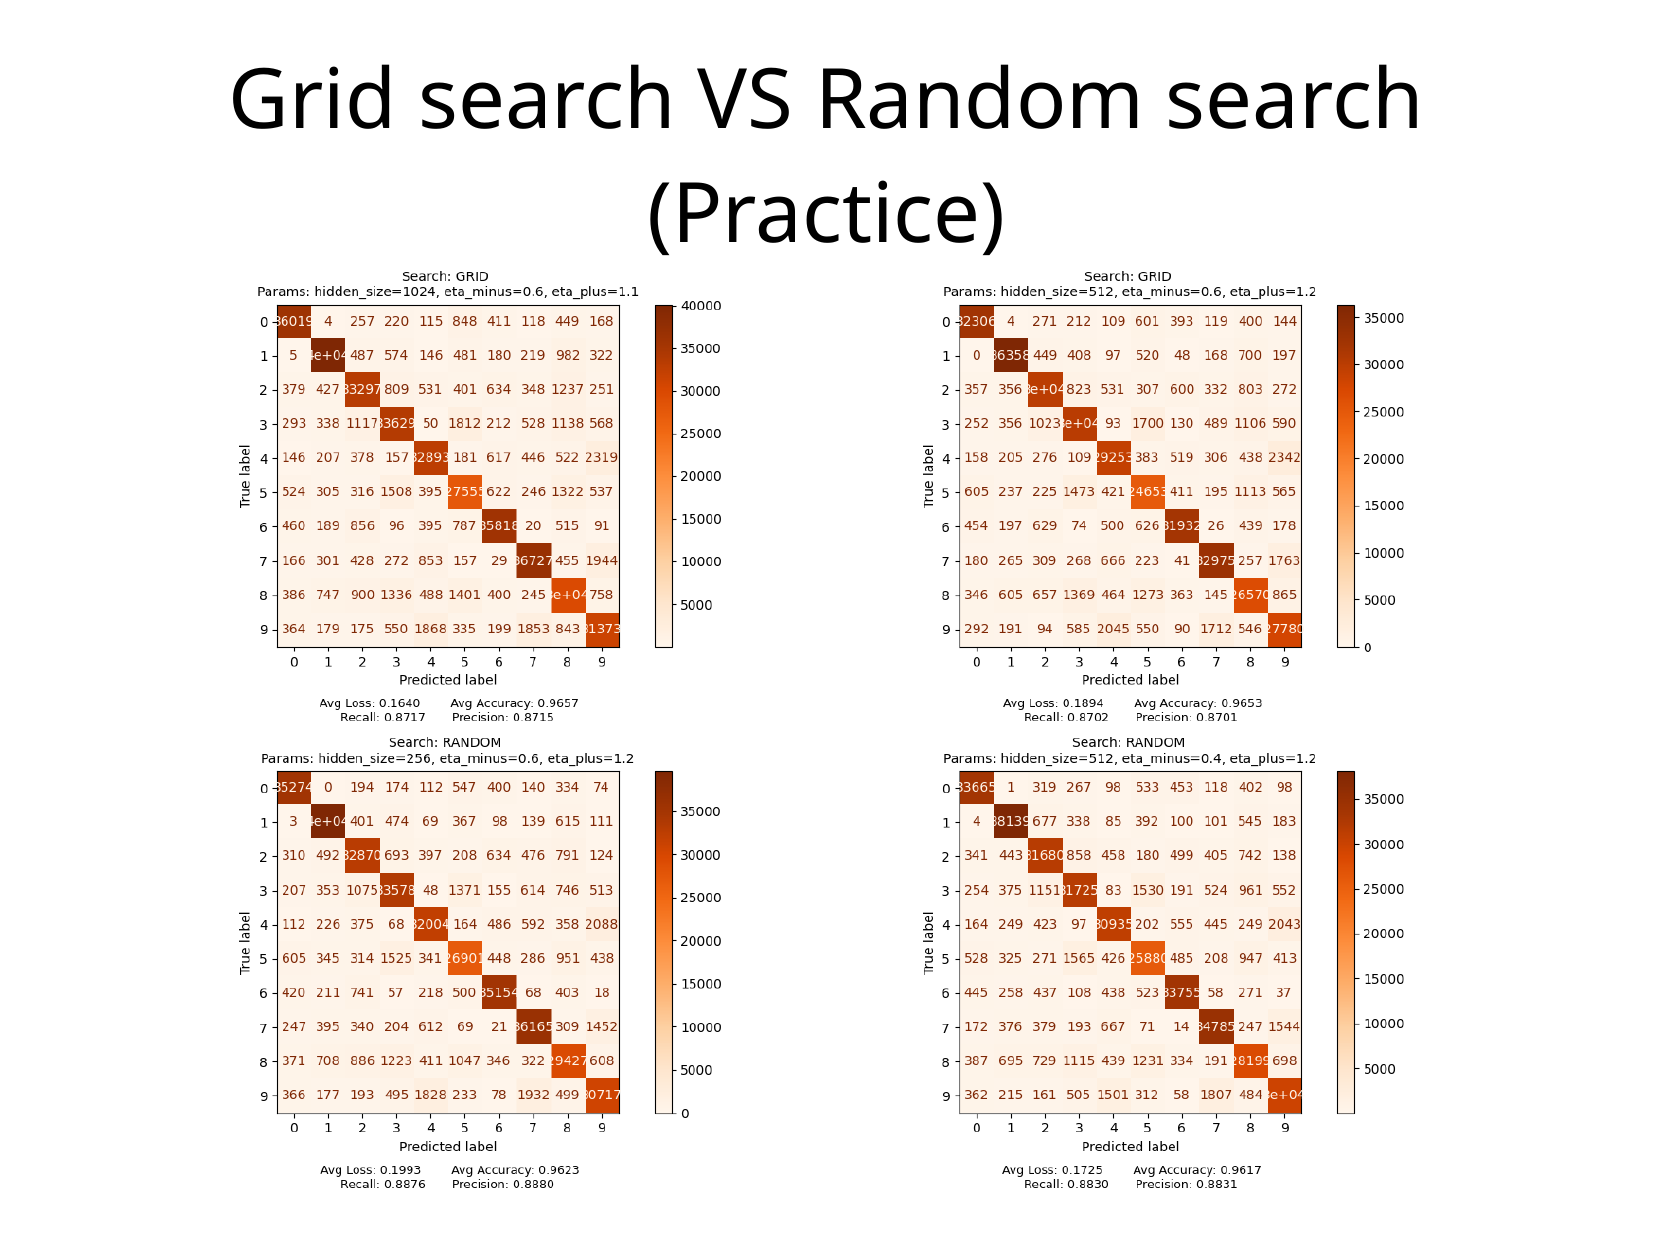

# Grid search VS Random search (Practice)